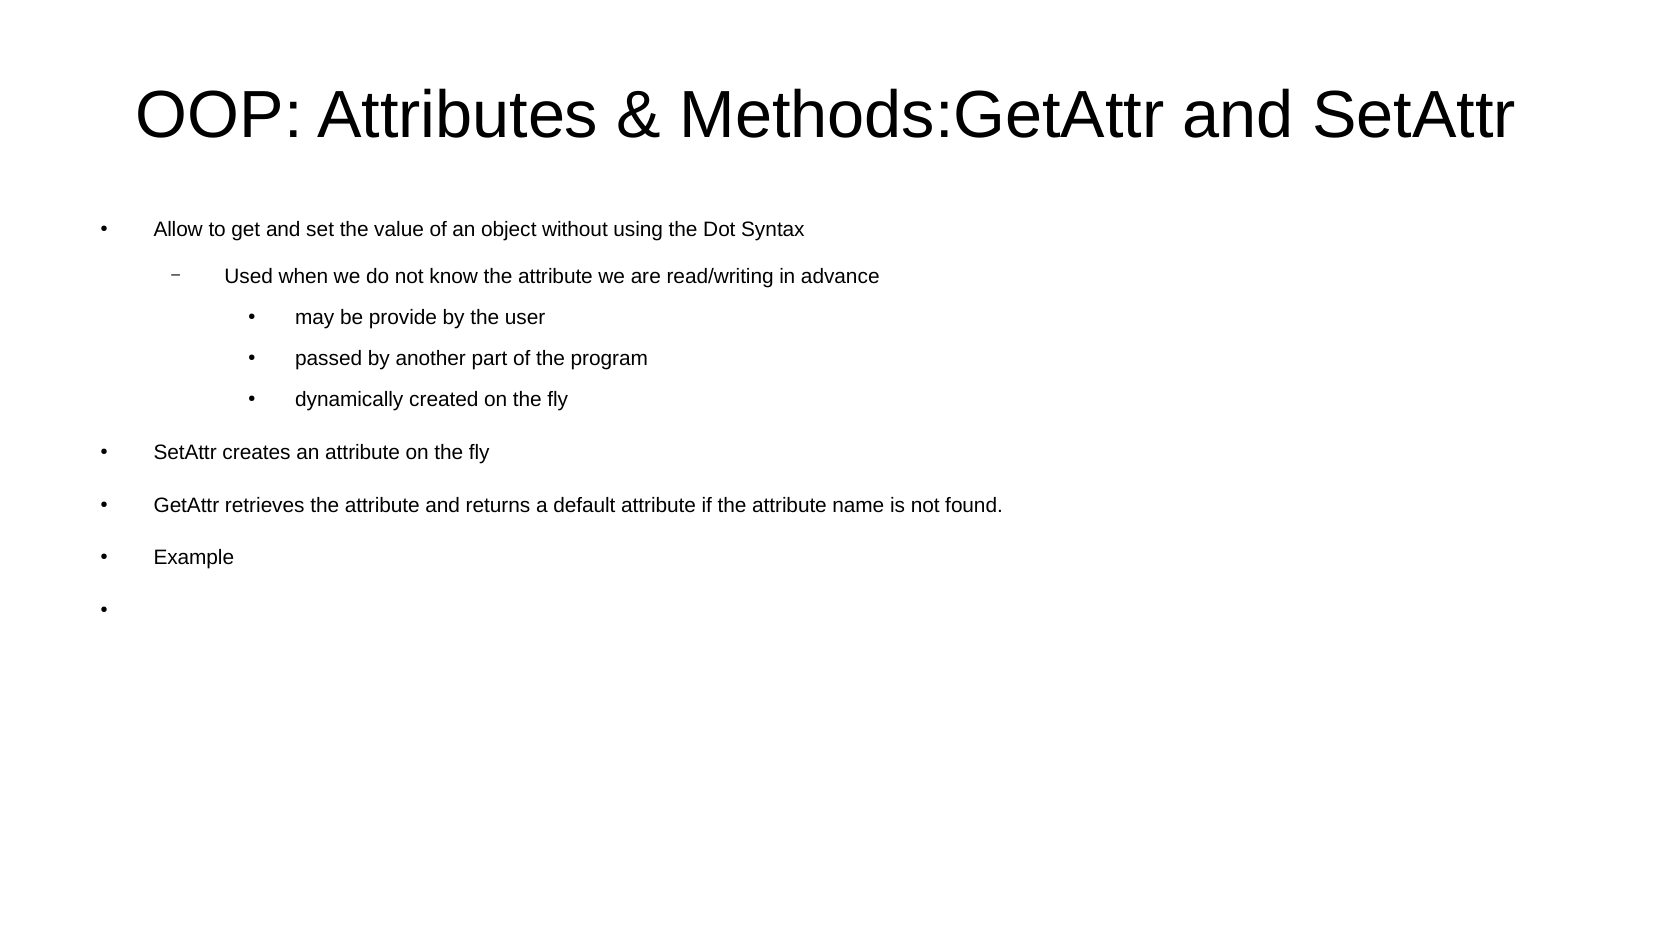

# OOP: Attributes & Methods:GetAttr and SetAttr
Allow to get and set the value of an object without using the Dot Syntax
Used when we do not know the attribute we are read/writing in advance
may be provide by the user
passed by another part of the program
dynamically created on the fly
SetAttr creates an attribute on the fly
GetAttr retrieves the attribute and returns a default attribute if the attribute name is not found.
Example